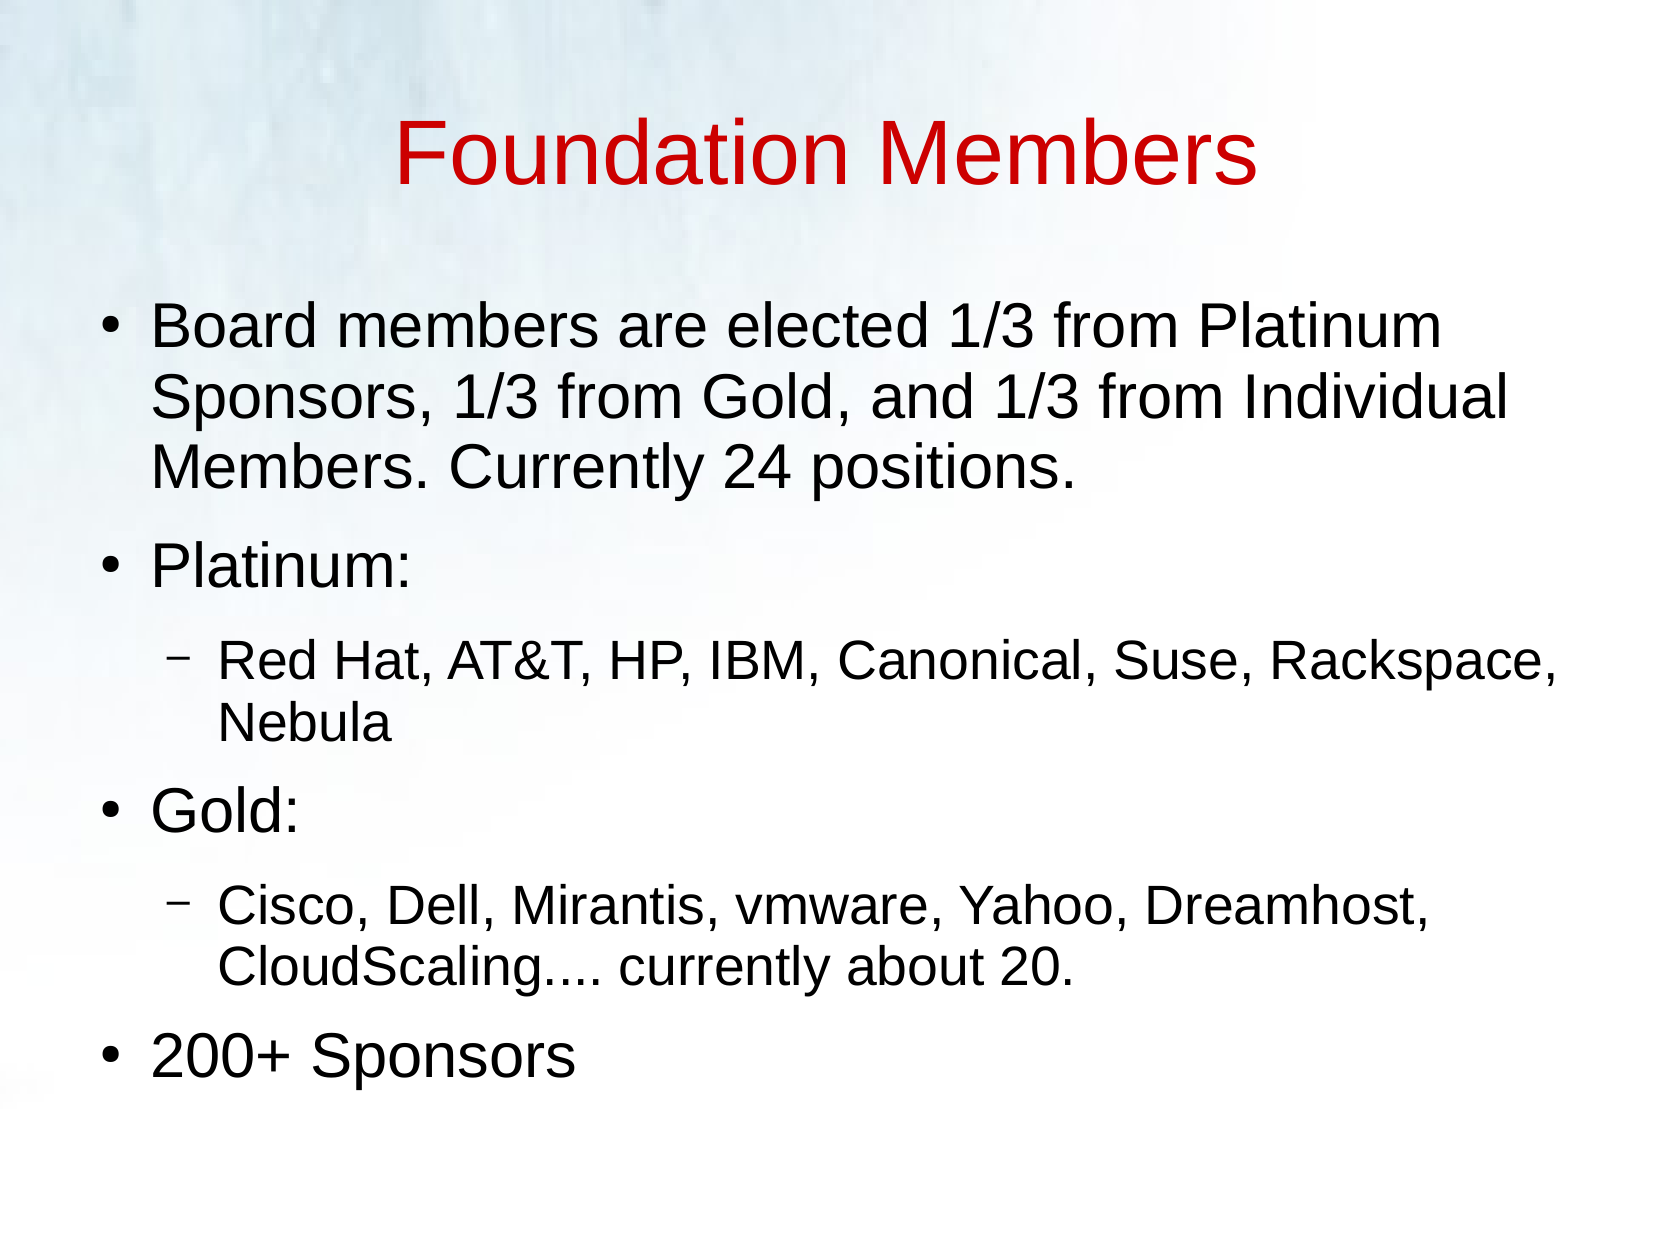

# Foundation Members
Board members are elected 1/3 from Platinum Sponsors, 1/3 from Gold, and 1/3 from Individual Members. Currently 24 positions.
Platinum:
Red Hat, AT&T, HP, IBM, Canonical, Suse, Rackspace, Nebula
Gold:
Cisco, Dell, Mirantis, vmware, Yahoo, Dreamhost, CloudScaling.... currently about 20.
200+ Sponsors